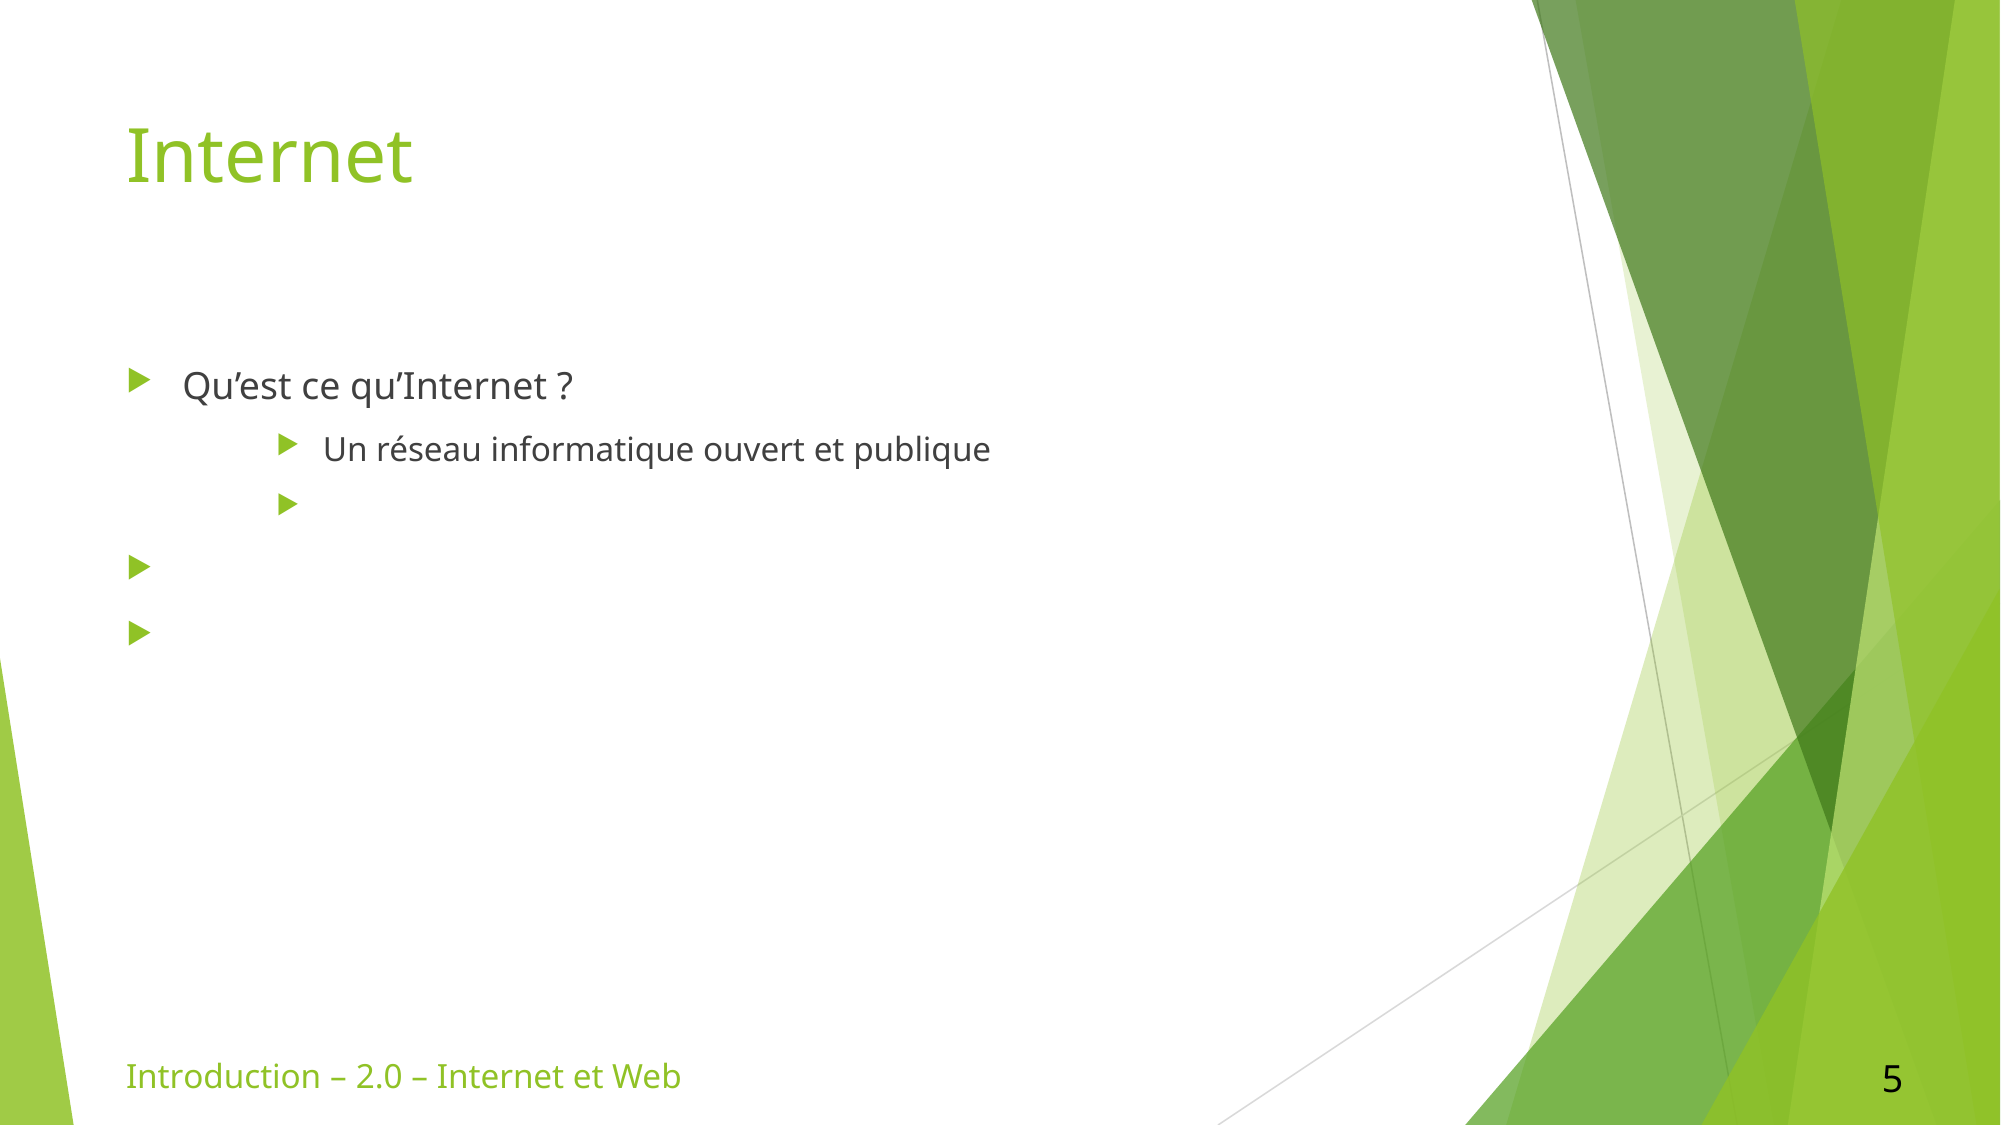

# Internet
Qu’est ce qu’Internet ?
Un réseau informatique ouvert et publique
Introduction – 2.0 – Internet et Web